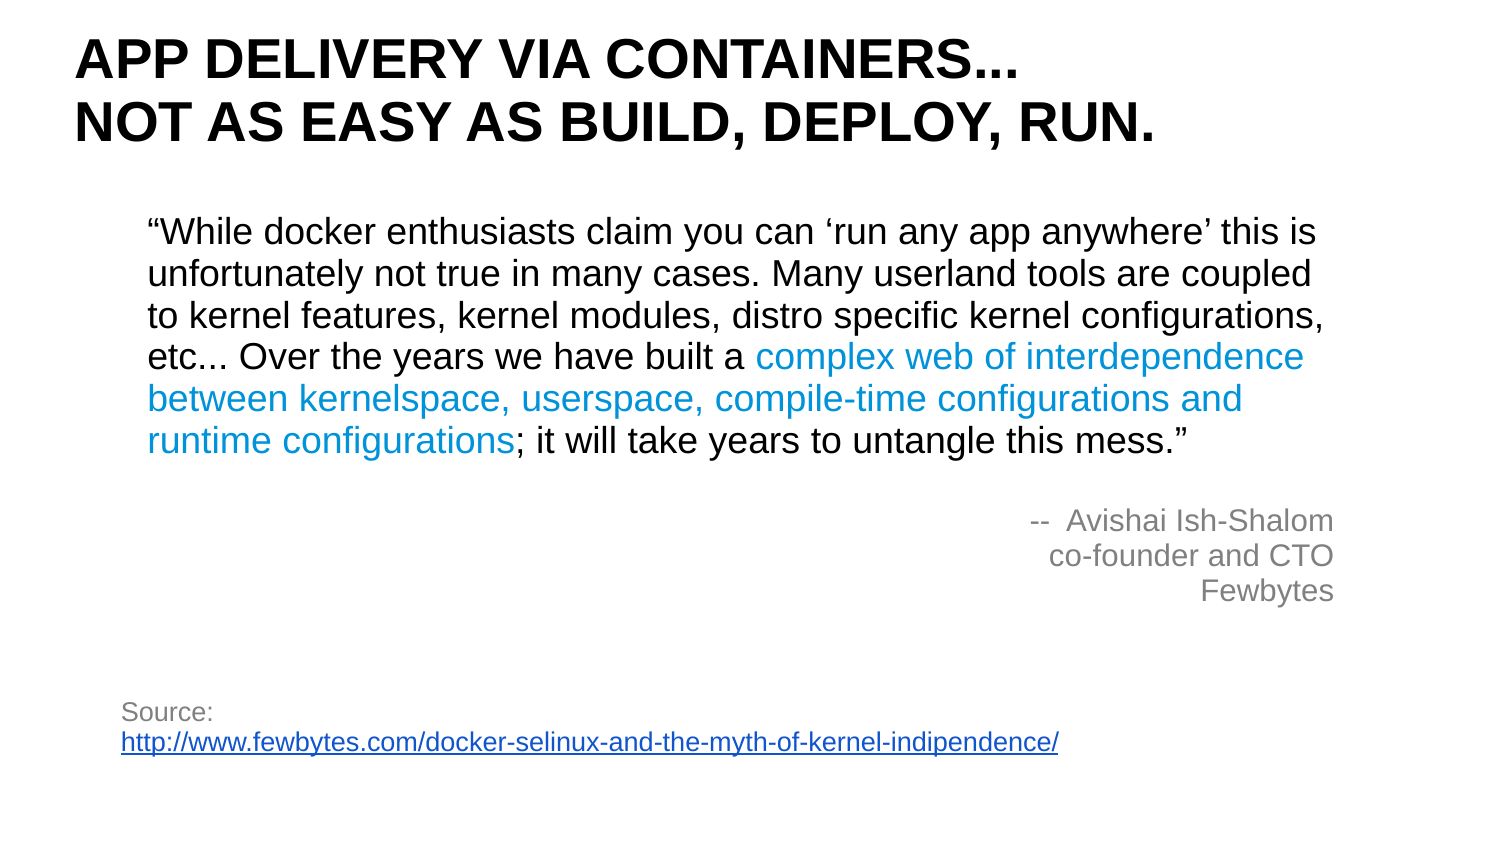

# APP DELIVERY VIA CONTAINERS... NOT AS EASY AS BUILD, DEPLOY, RUN.
“While docker enthusiasts claim you can ‘run any app anywhere’ this is unfortunately not true in many cases. Many userland tools are coupled to kernel features, kernel modules, distro specific kernel configurations, etc... Over the years we have built a complex web of interdependence between kernelspace, userspace, compile-time configurations and runtime configurations; it will take years to untangle this mess.”
-- Avishai Ish-Shalom
co-founder and CTO
Fewbytes
Source: http://www.fewbytes.com/docker-selinux-and-the-myth-of-kernel-indipendence/